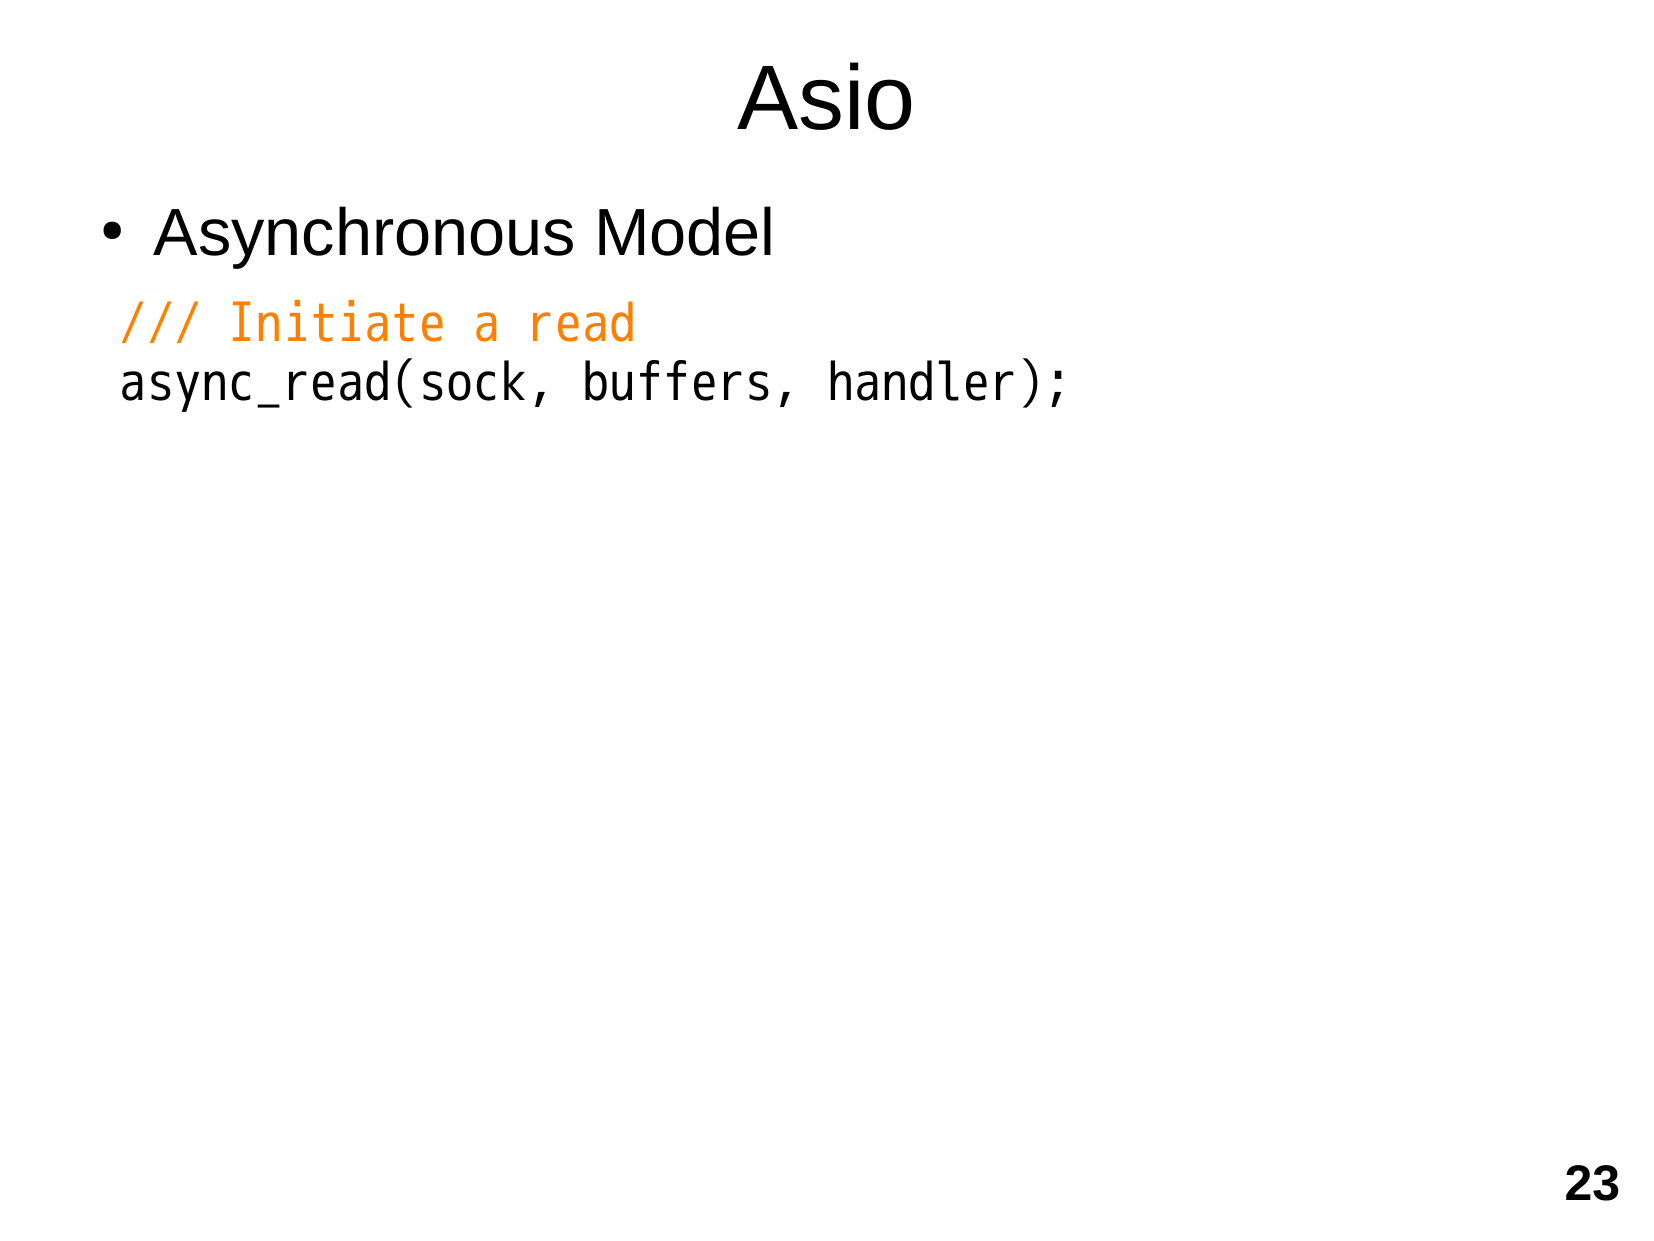

# Asio
Asynchronous Model
/// Initiate a read
async_read(sock, buffers, handler);
23